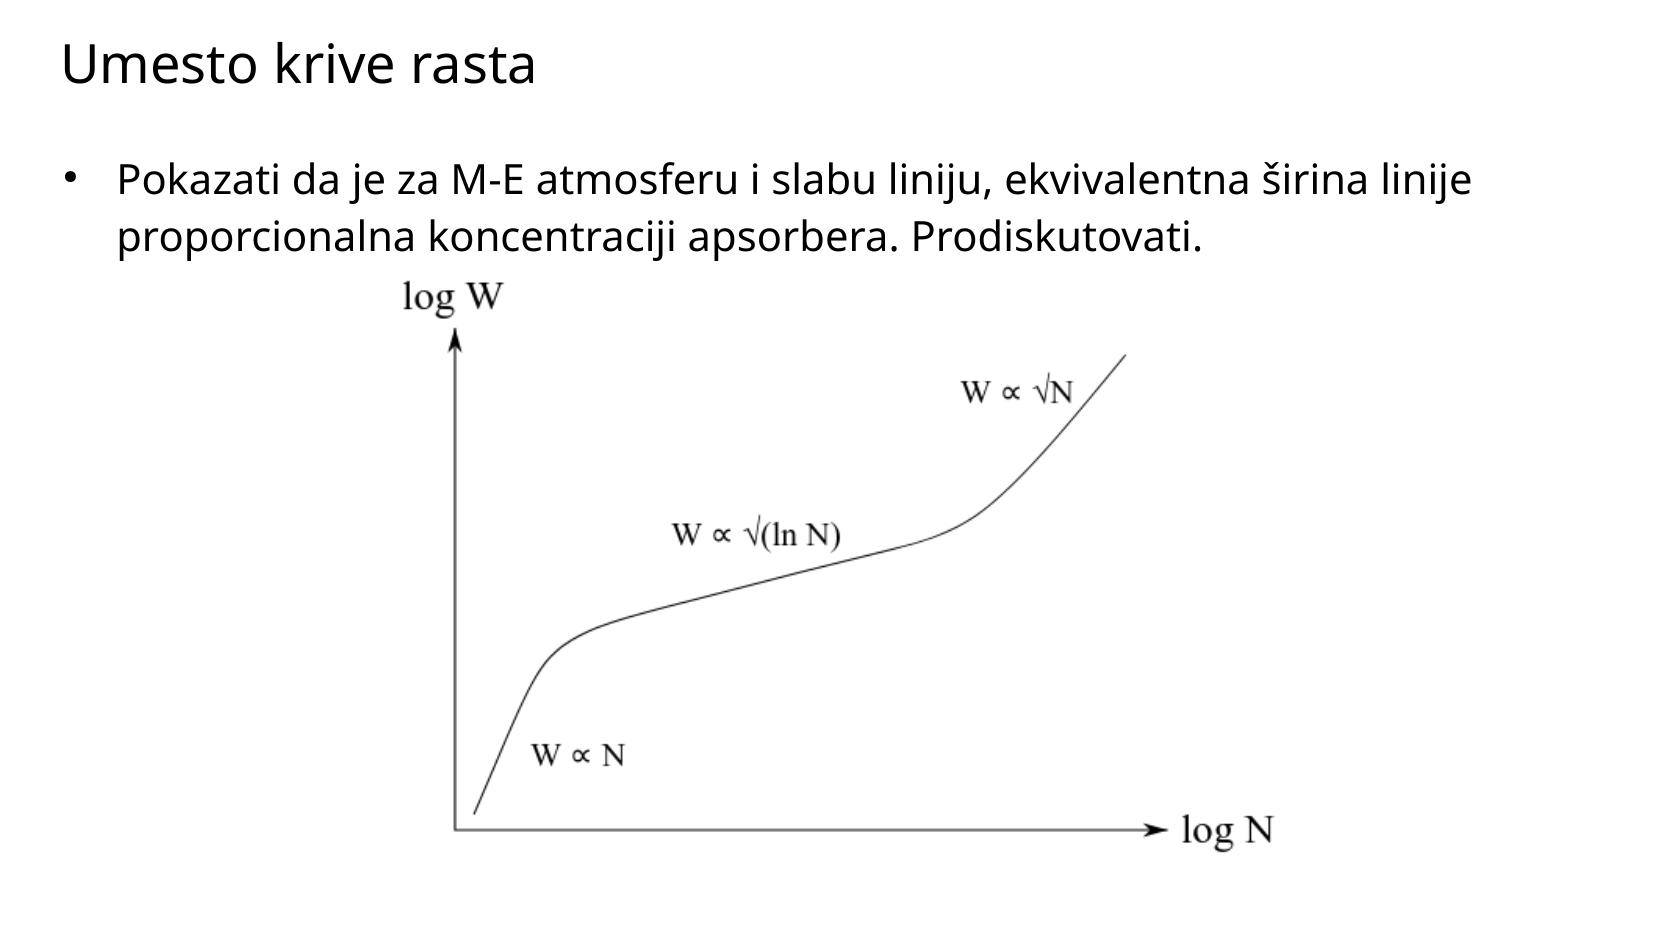

# Umesto krive rasta
Pokazati da je za M-E atmosferu i slabu liniju, ekvivalentna širina linije proporcionalna koncentraciji apsorbera. Prodiskutovati.